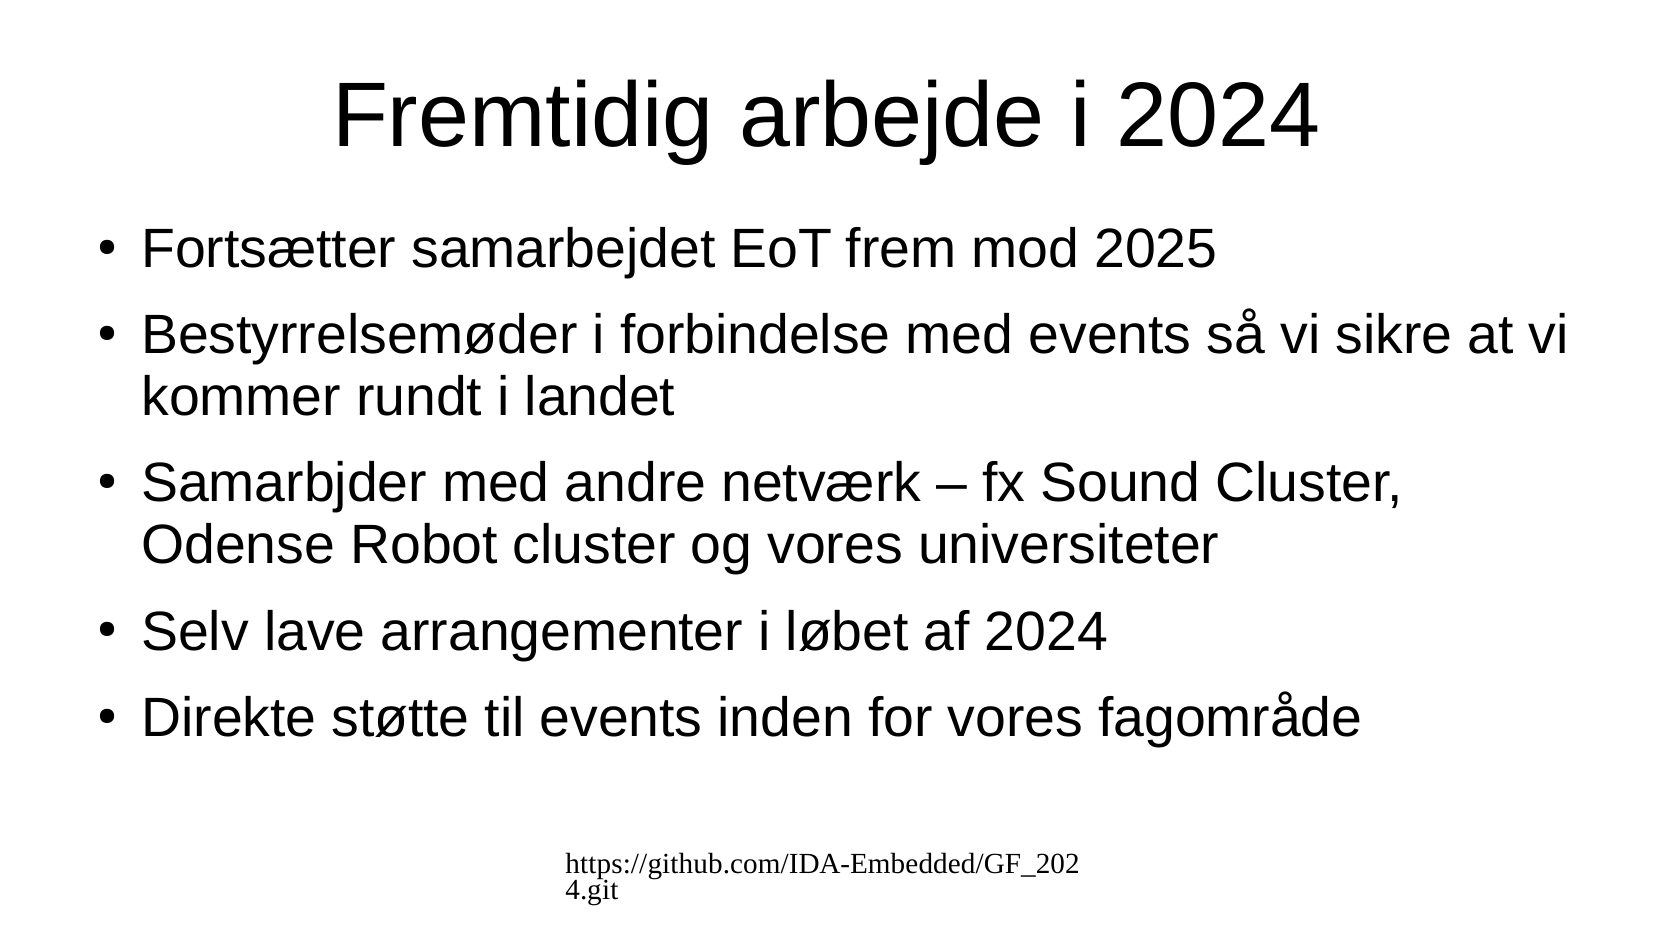

# Fremtidig arbejde i 2024
Fortsætter samarbejdet EoT frem mod 2025
Bestyrrelsemøder i forbindelse med events så vi sikre at vi kommer rundt i landet
Samarbjder med andre netværk – fx Sound Cluster, Odense Robot cluster og vores universiteter
Selv lave arrangementer i løbet af 2024
Direkte støtte til events inden for vores fagområde
https://github.com/IDA-Embedded/GF_2024.git